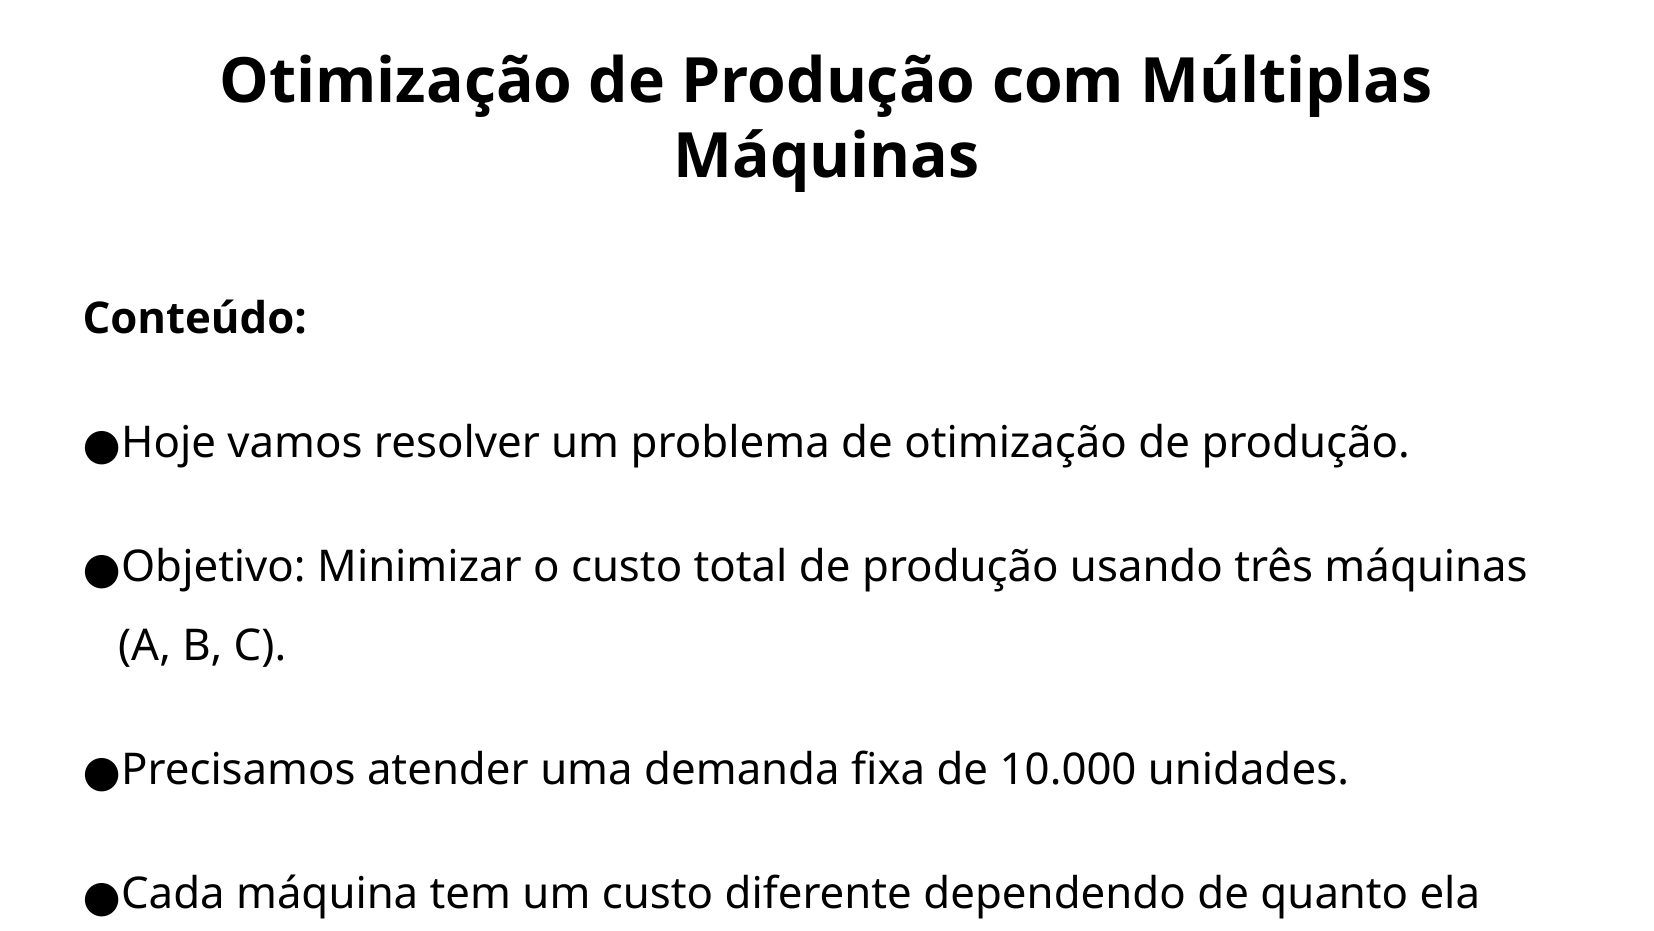

Otimização de Produção com Múltiplas Máquinas
Conteúdo:
Hoje vamos resolver um problema de otimização de produção.
Objetivo: Minimizar o custo total de produção usando três máquinas (A, B, C).
Precisamos atender uma demanda fixa de 10.000 unidades.
Cada máquina tem um custo diferente dependendo de quanto ela produz.